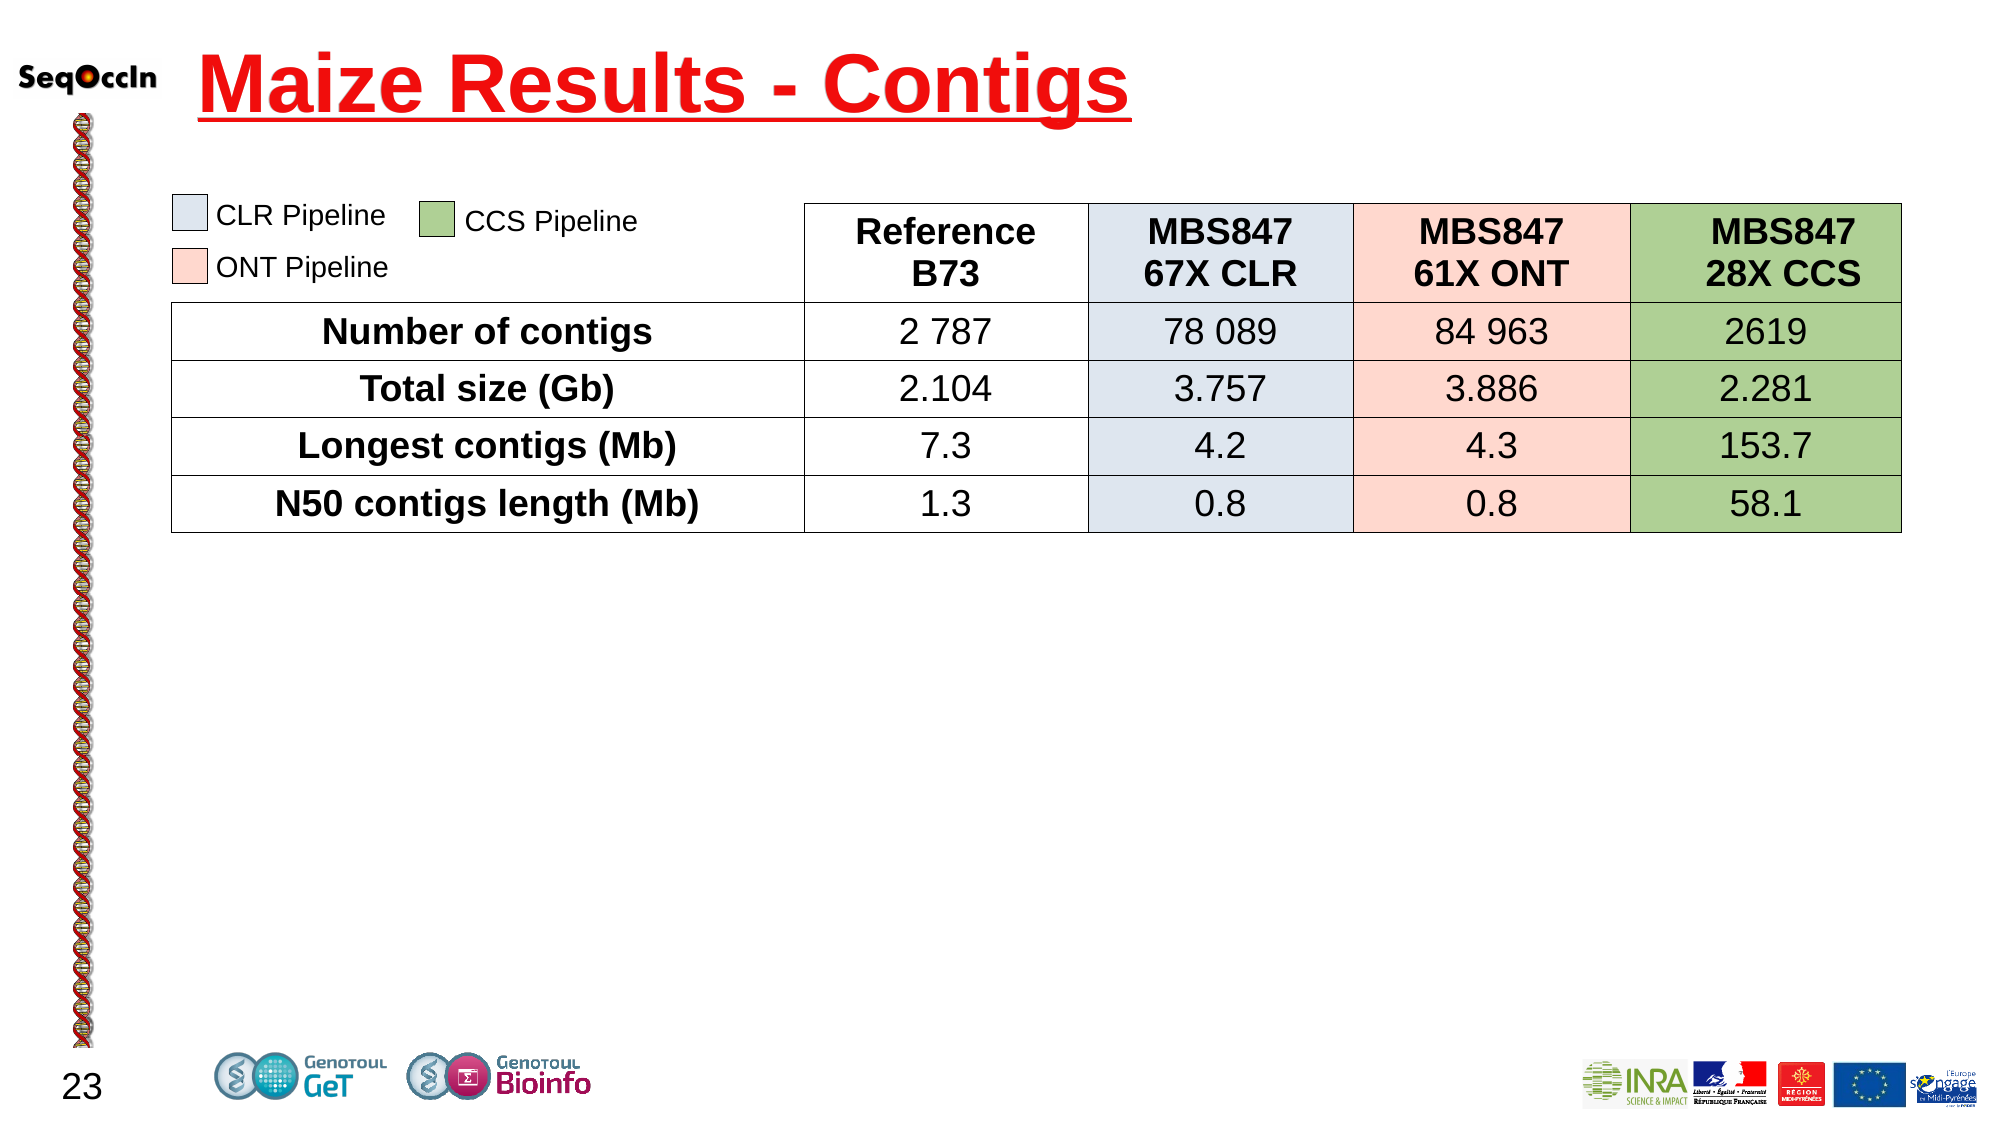

Maize Results - contigs
CLR Pipeline
CCS Pipeline
| | Reference B73 | MBS847 67X CLR | MBS847 61X ONT | MBS847 28X CCS |
| --- | --- | --- | --- | --- |
| Number of contigs | 2 787 | 78 089 | 84 963 | 2619 |
| Total size (Gb) | 2.104 | 3.757 | 3.886 | 2.281 |
| Longest contigs (Mb) | 7.3 | 4.2 | 4.3 | 153.7 |
| N50 contigs length (Mb) | 1.3 | 0.8 | 0.8 | 58.1 |
ONT Pipeline